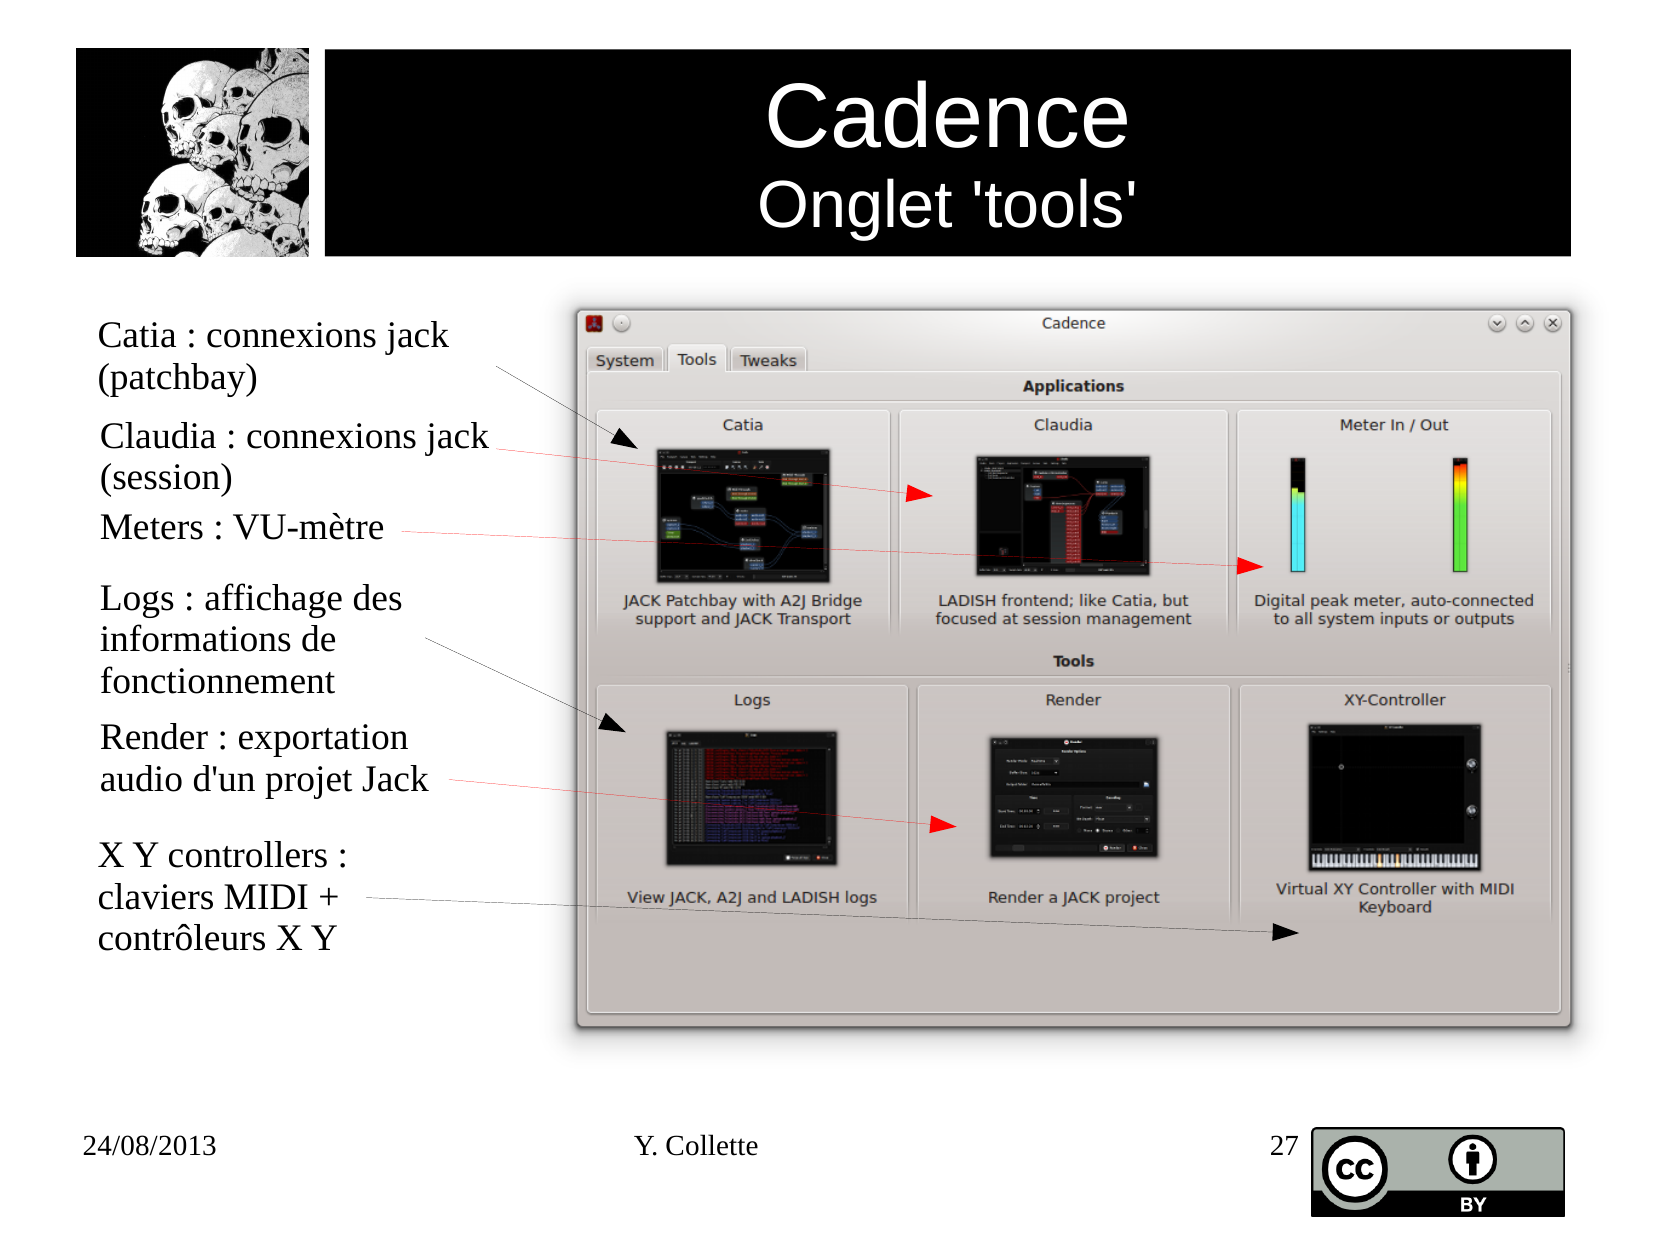

# Cadence Onglet 'tools'
Catia : connexions jack (patchbay)
Claudia : connexions jack (session)
Meters : VU-mètre
Logs : affichage des informations de fonctionnement
Render : exportation audio d'un projet Jack
X Y controllers : claviers MIDI + contrôleurs X Y
Y. Collette
27